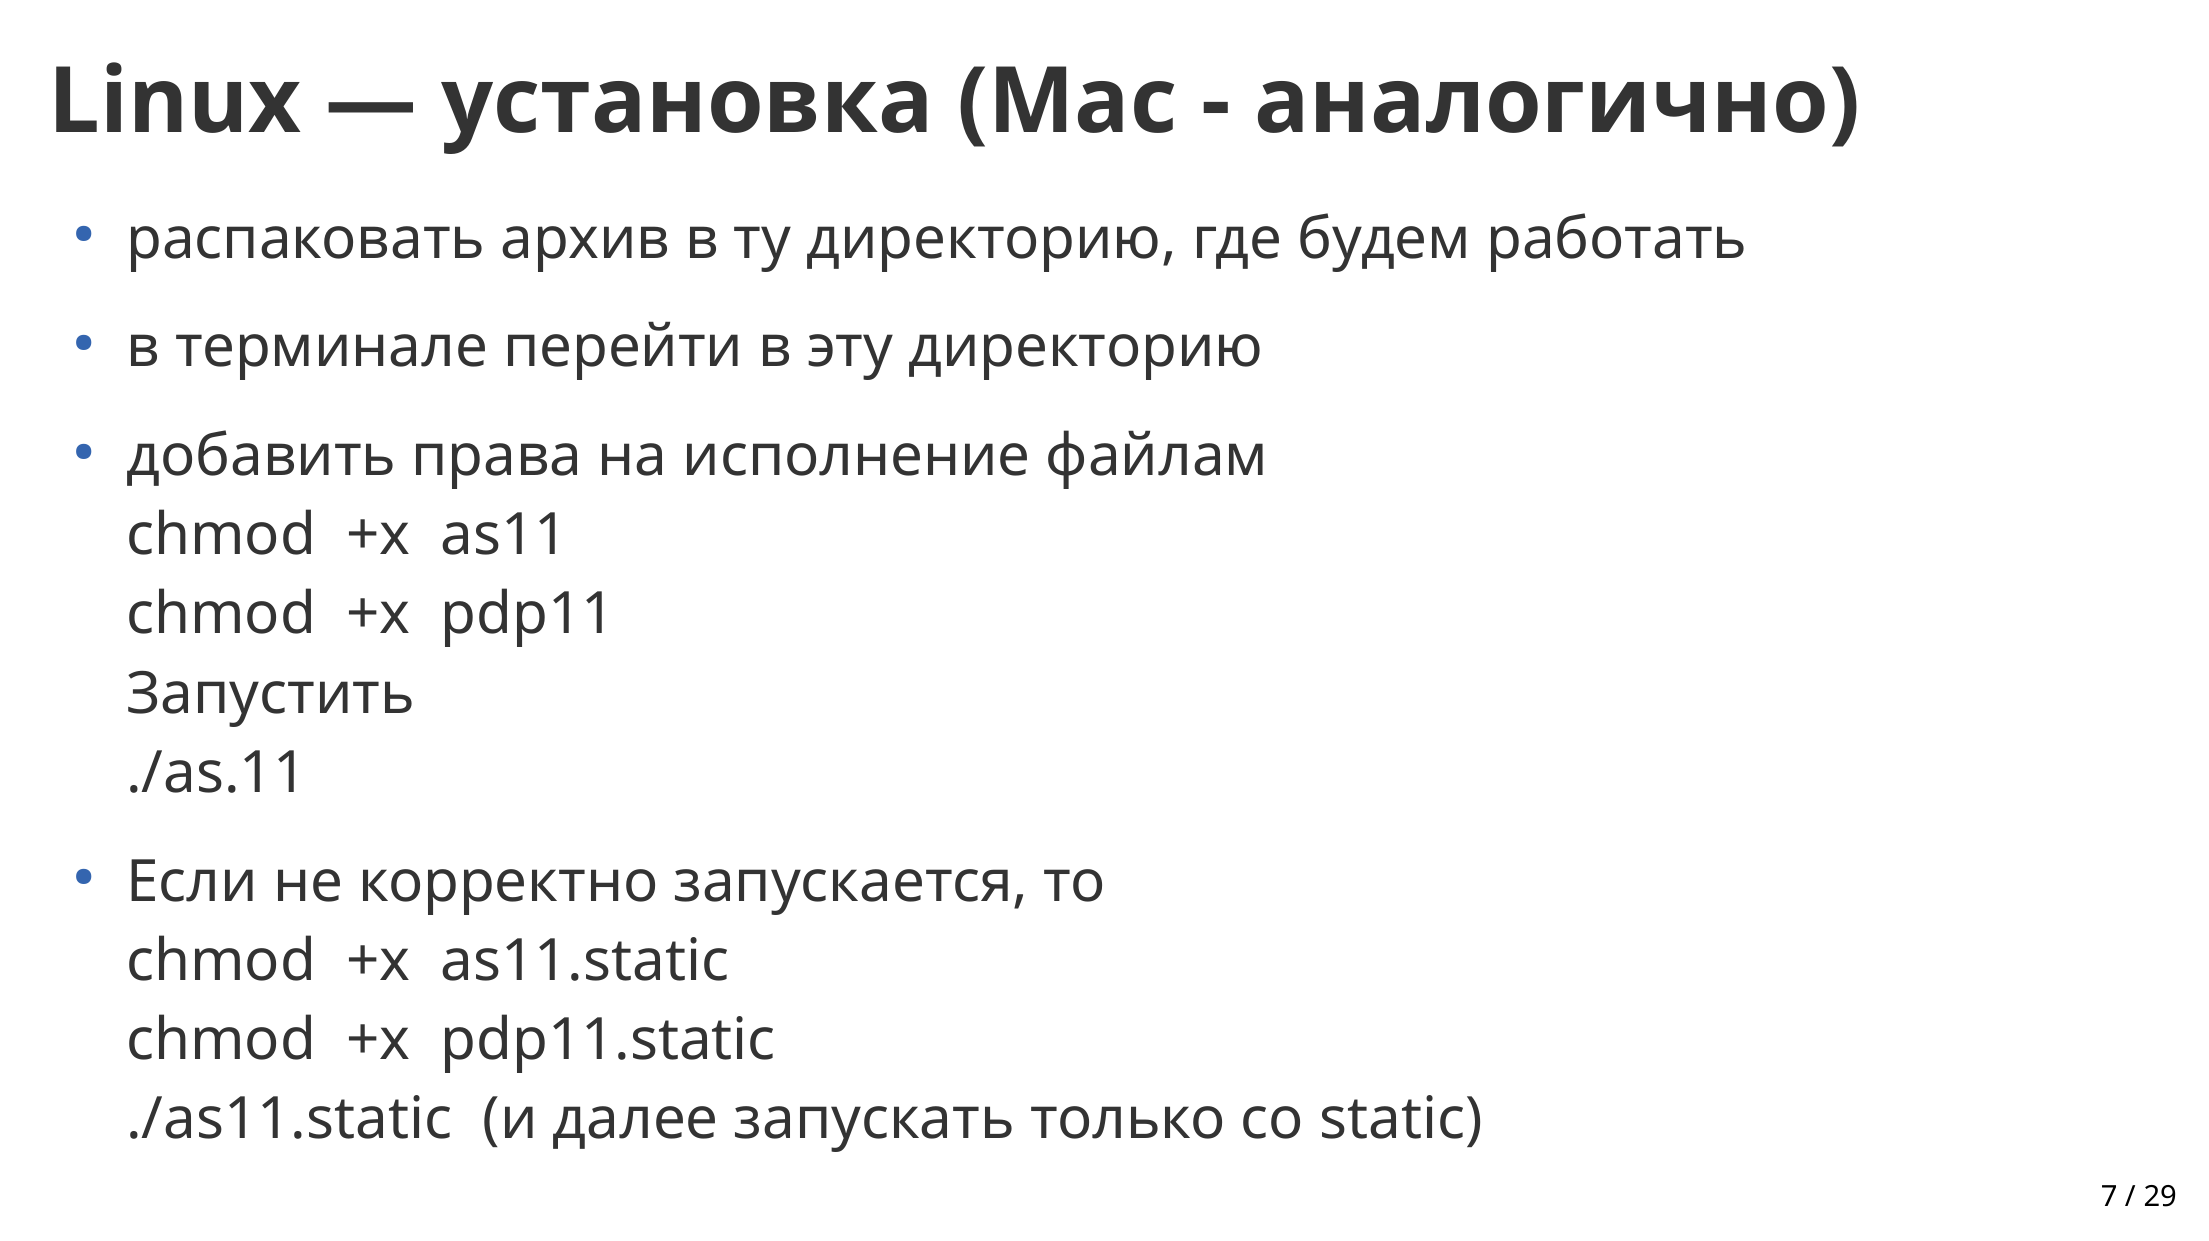

# Linux — установка (Мас - аналогично)
распаковать архив в ту директорию, где будем работать
в терминале перейти в эту директорию
добавить права на исполнение файлам
chmod +x as11
chmod +x pdp11
Запустить
./as.11
Если не корректно запускается, то
chmod +x as11.static
chmod +x pdp11.static
./as11.static (и далее запускать только со static)
7